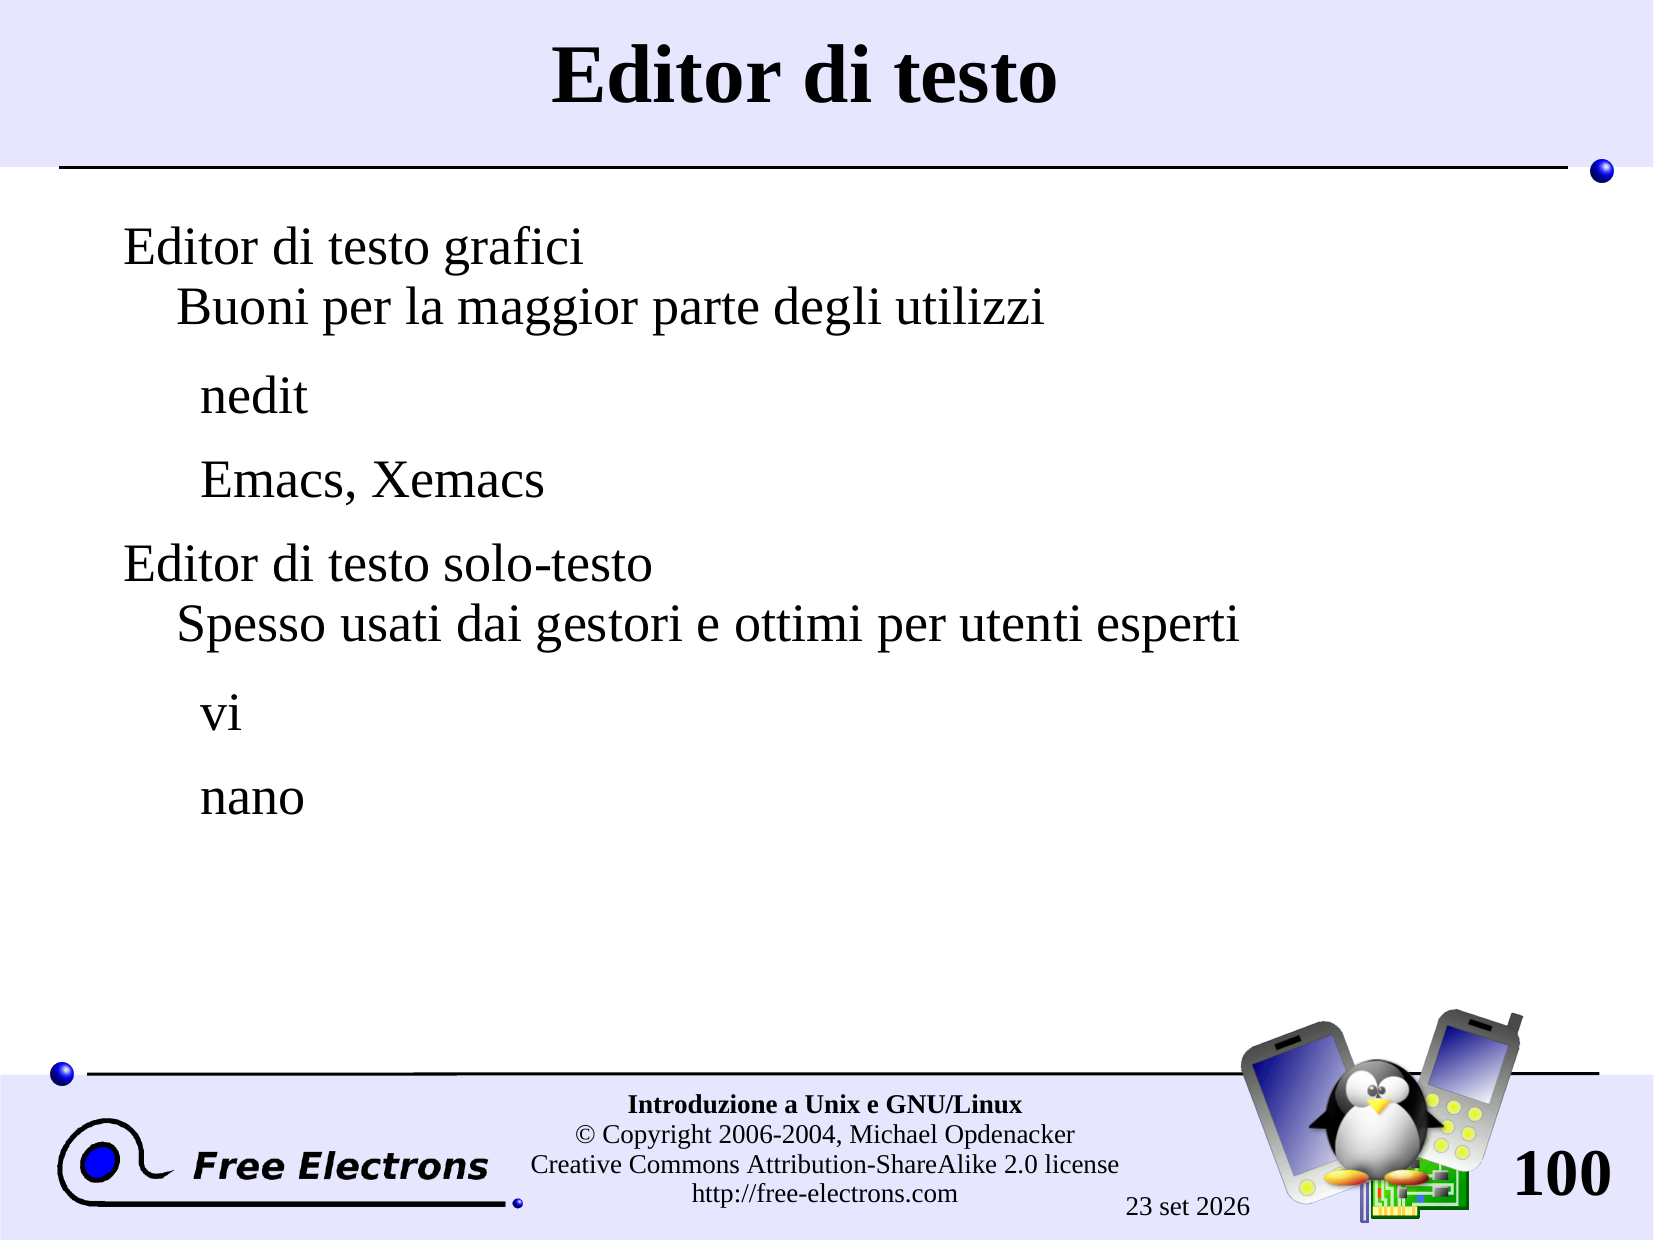

# Editor di testo
Editor di testo grafici
Buoni per la maggior parte degli utilizzi
nedit
Emacs, Xemacs
Editor di testo solo-testo
Spesso usati dai gestori e ottimi per utenti esperti
vi
nano